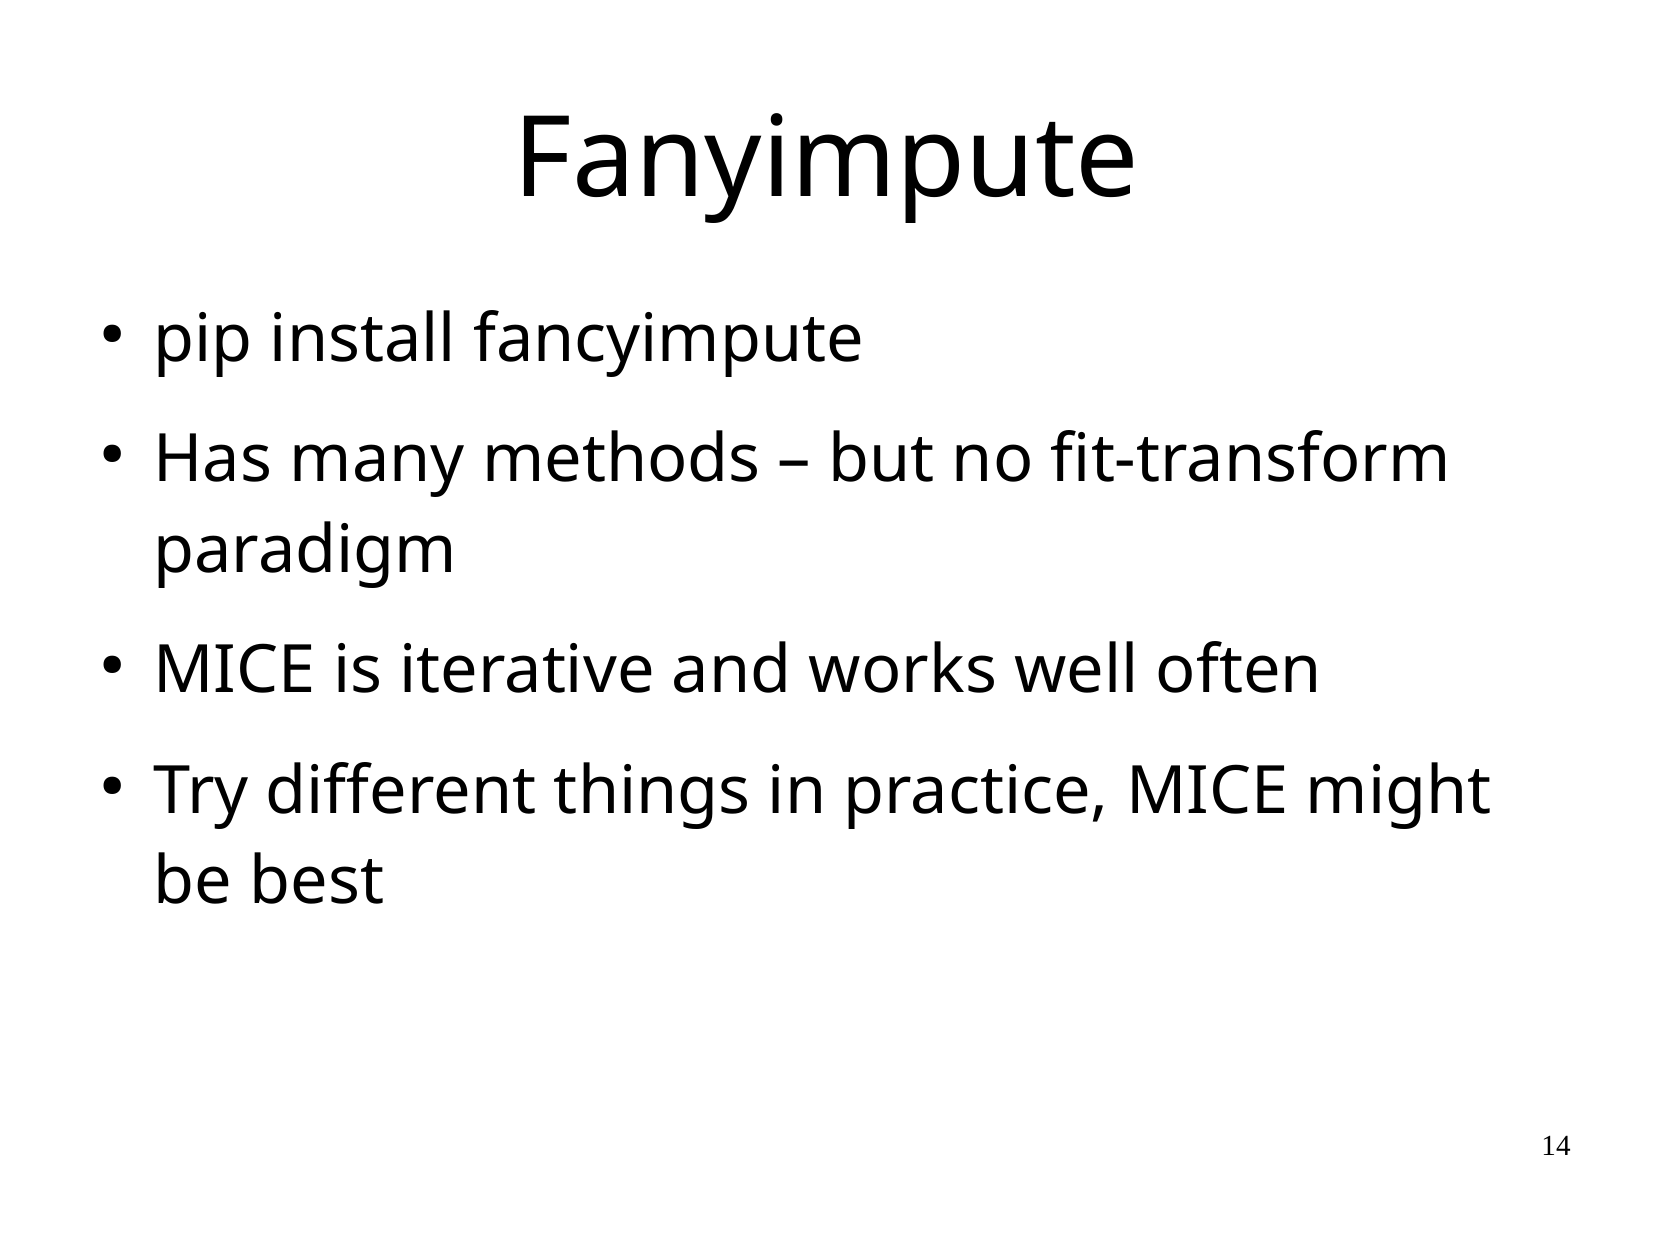

# Fanyimpute
pip install fancyimpute
Has many methods – but no fit-transform paradigm
MICE is iterative and works well often
Try different things in practice, MICE might be best
14